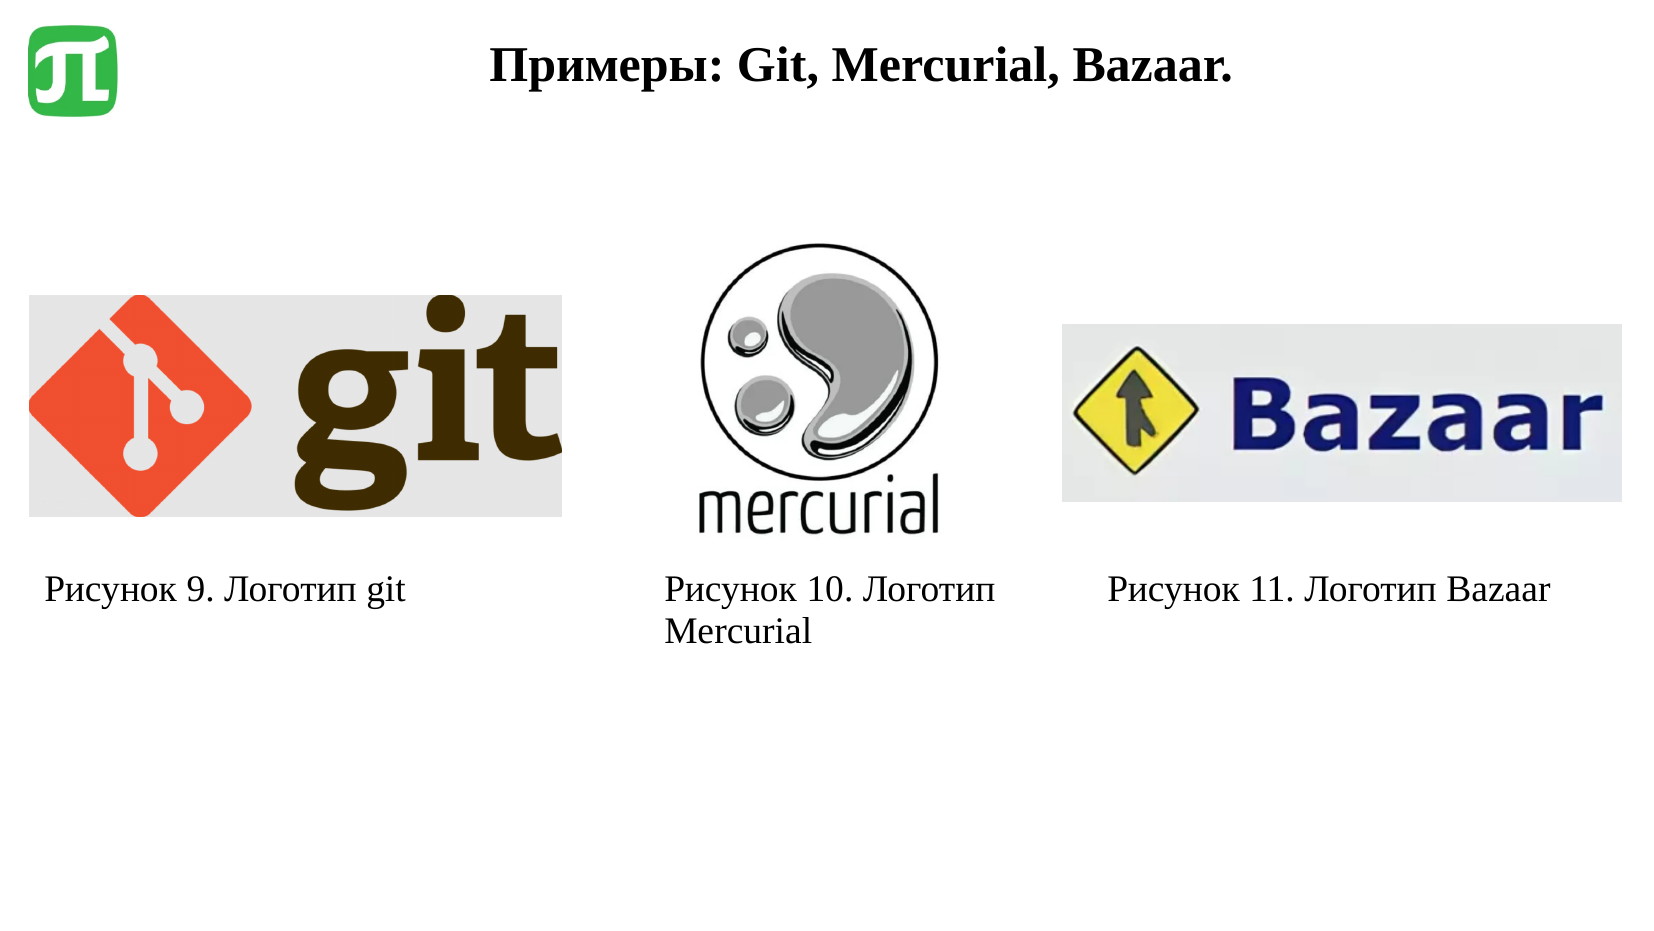

Примеры: Git, Mercurial, Bazaar.
Рисунок 10. Логотип Mercurial
Рисунок 11. Логотип Bazaar
Рисунок 9. Логотип git